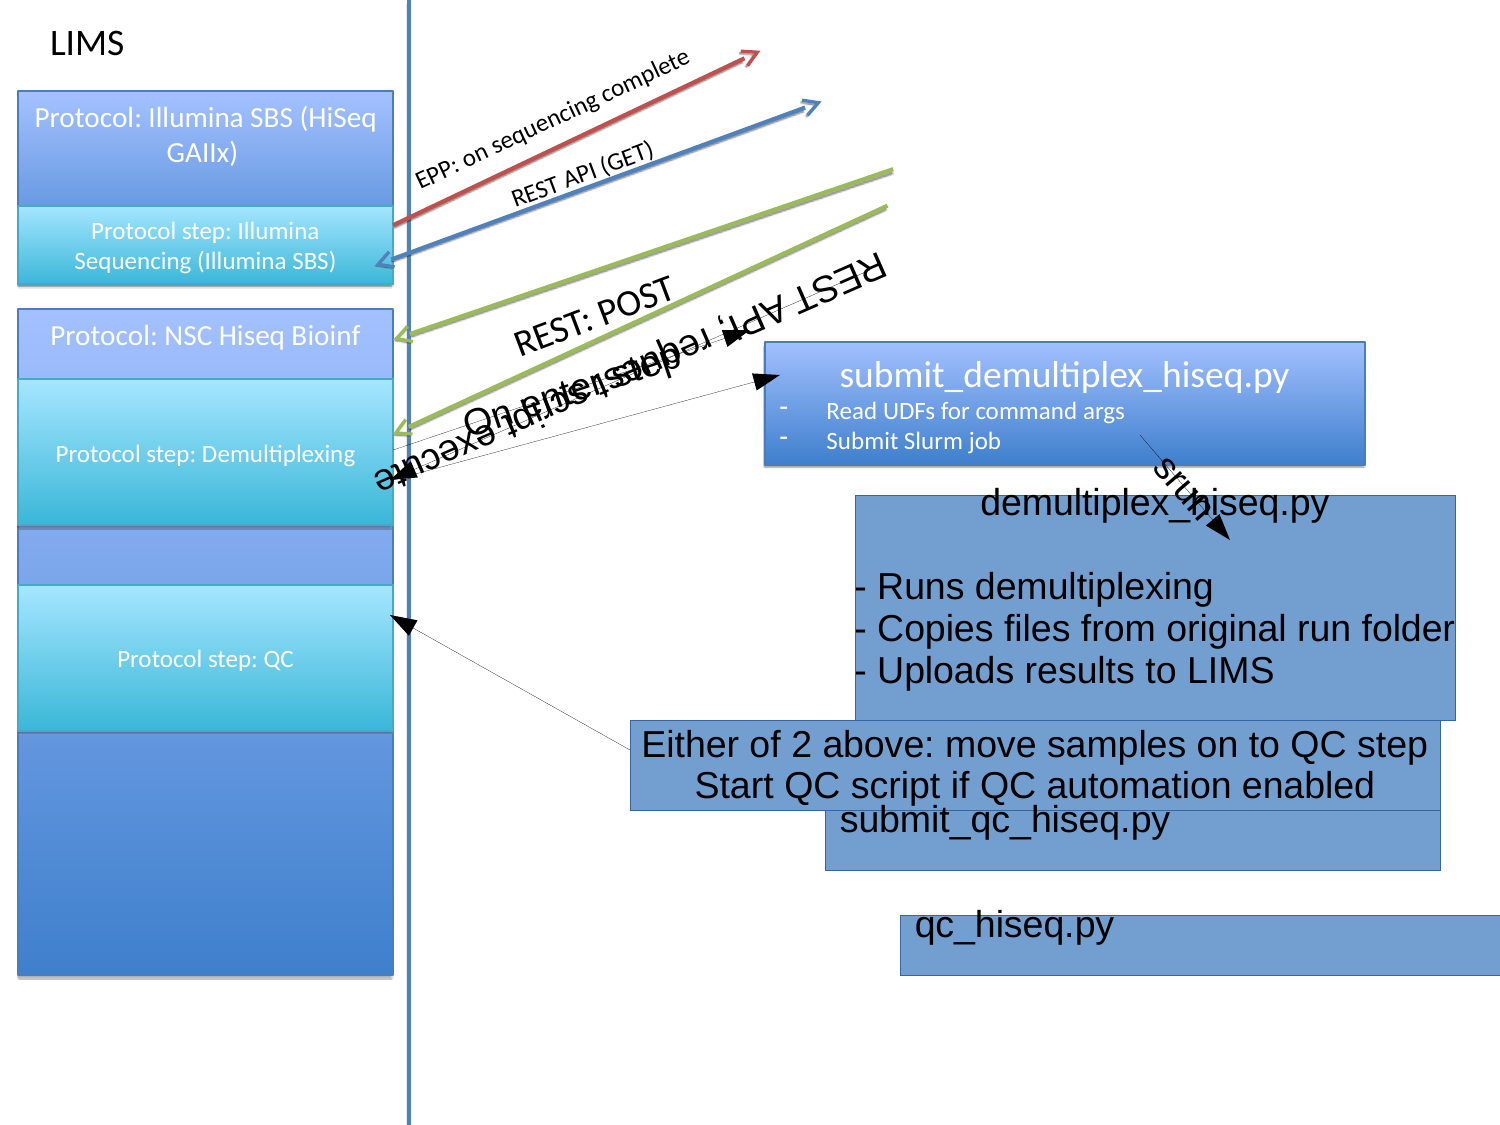

on_hiseq_complete.py
Query pools from LIMS using process ID of sequencing process
For each pool:
Add to HiSeq bioinf protocol
Start demultiplexing protocol step
Set demultiplexing configuration UDFs
Trigger script execute for main demux script
LIMS
EPP: on sequencing complete
Protocol: Illumina SBS (HiSeq GAIIx)
REST API (GET)
Protocol step: Illumina Sequencing (Illumina SBS)
REST: POST
REST API, request script execute
Protocol: NSC Hiseq Bioinf
On enter step
submit_demultiplex_hiseq.py
Read UDFs for command args
Submit Slurm job
Protocol step: Demultiplexing
srun
demultiplex_hiseq.py
- Runs demultiplexing
- Copies files from original run folder
- Uploads results to LIMS
Protocol step: QC
Either of 2 above: move samples on to QC step
Start QC script if QC automation enabled
submit_qc_hiseq.py
qc_hiseq.py